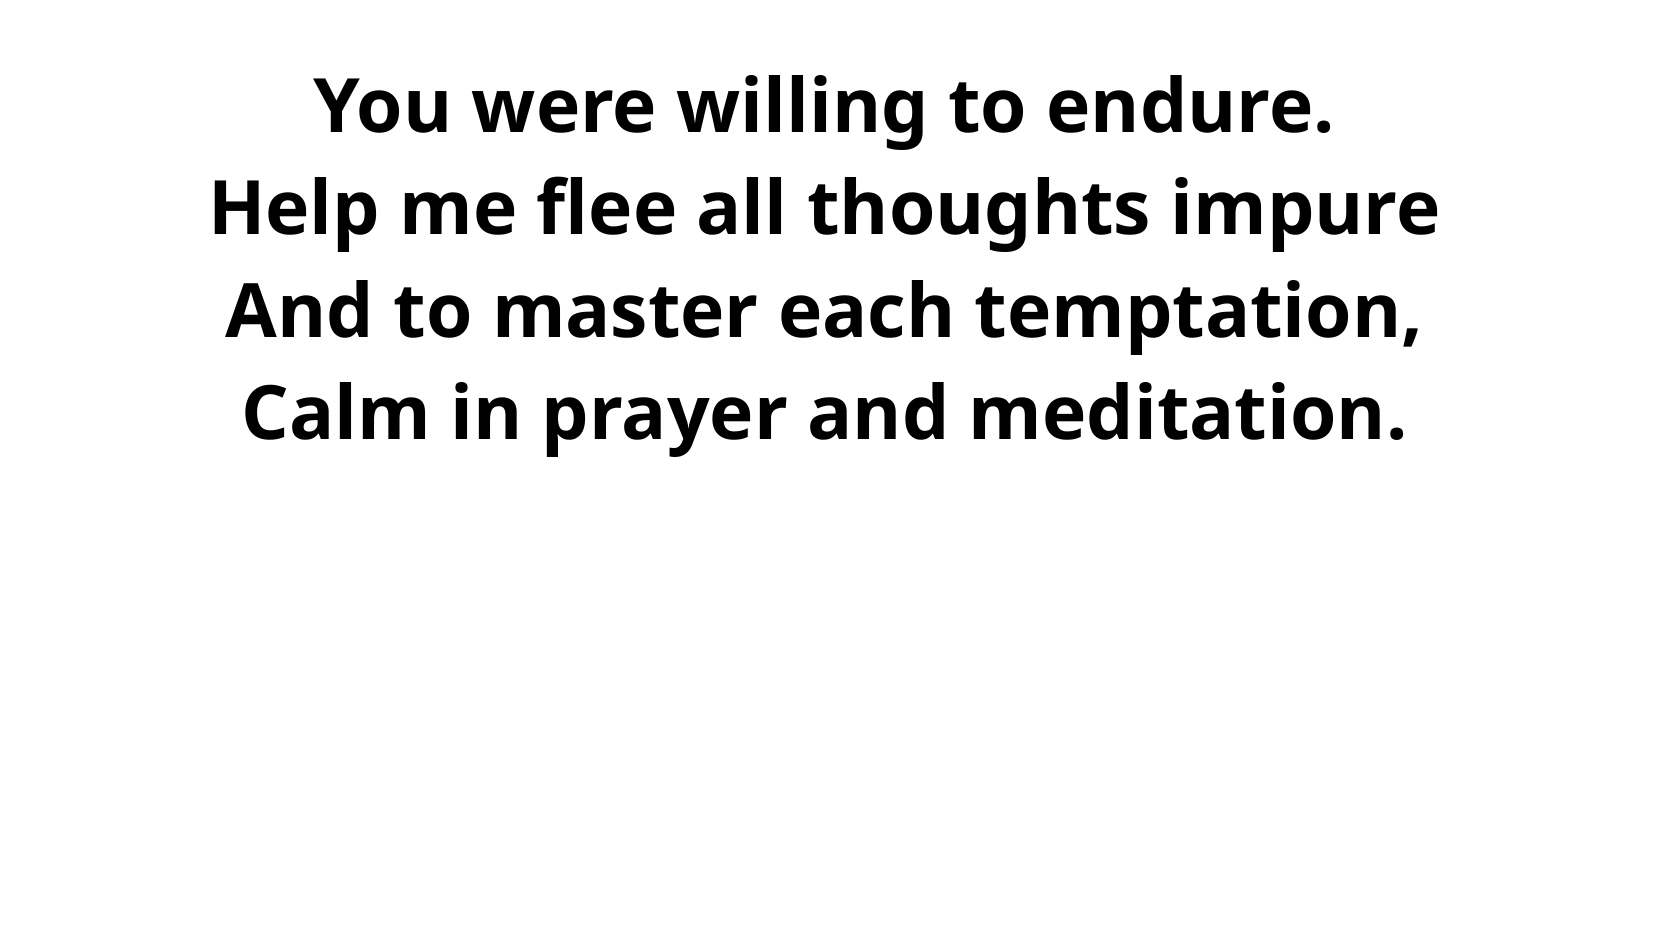

You were willing to endure.
Help me flee all thoughts impure
And to master each temptation,
Calm in prayer and meditation.